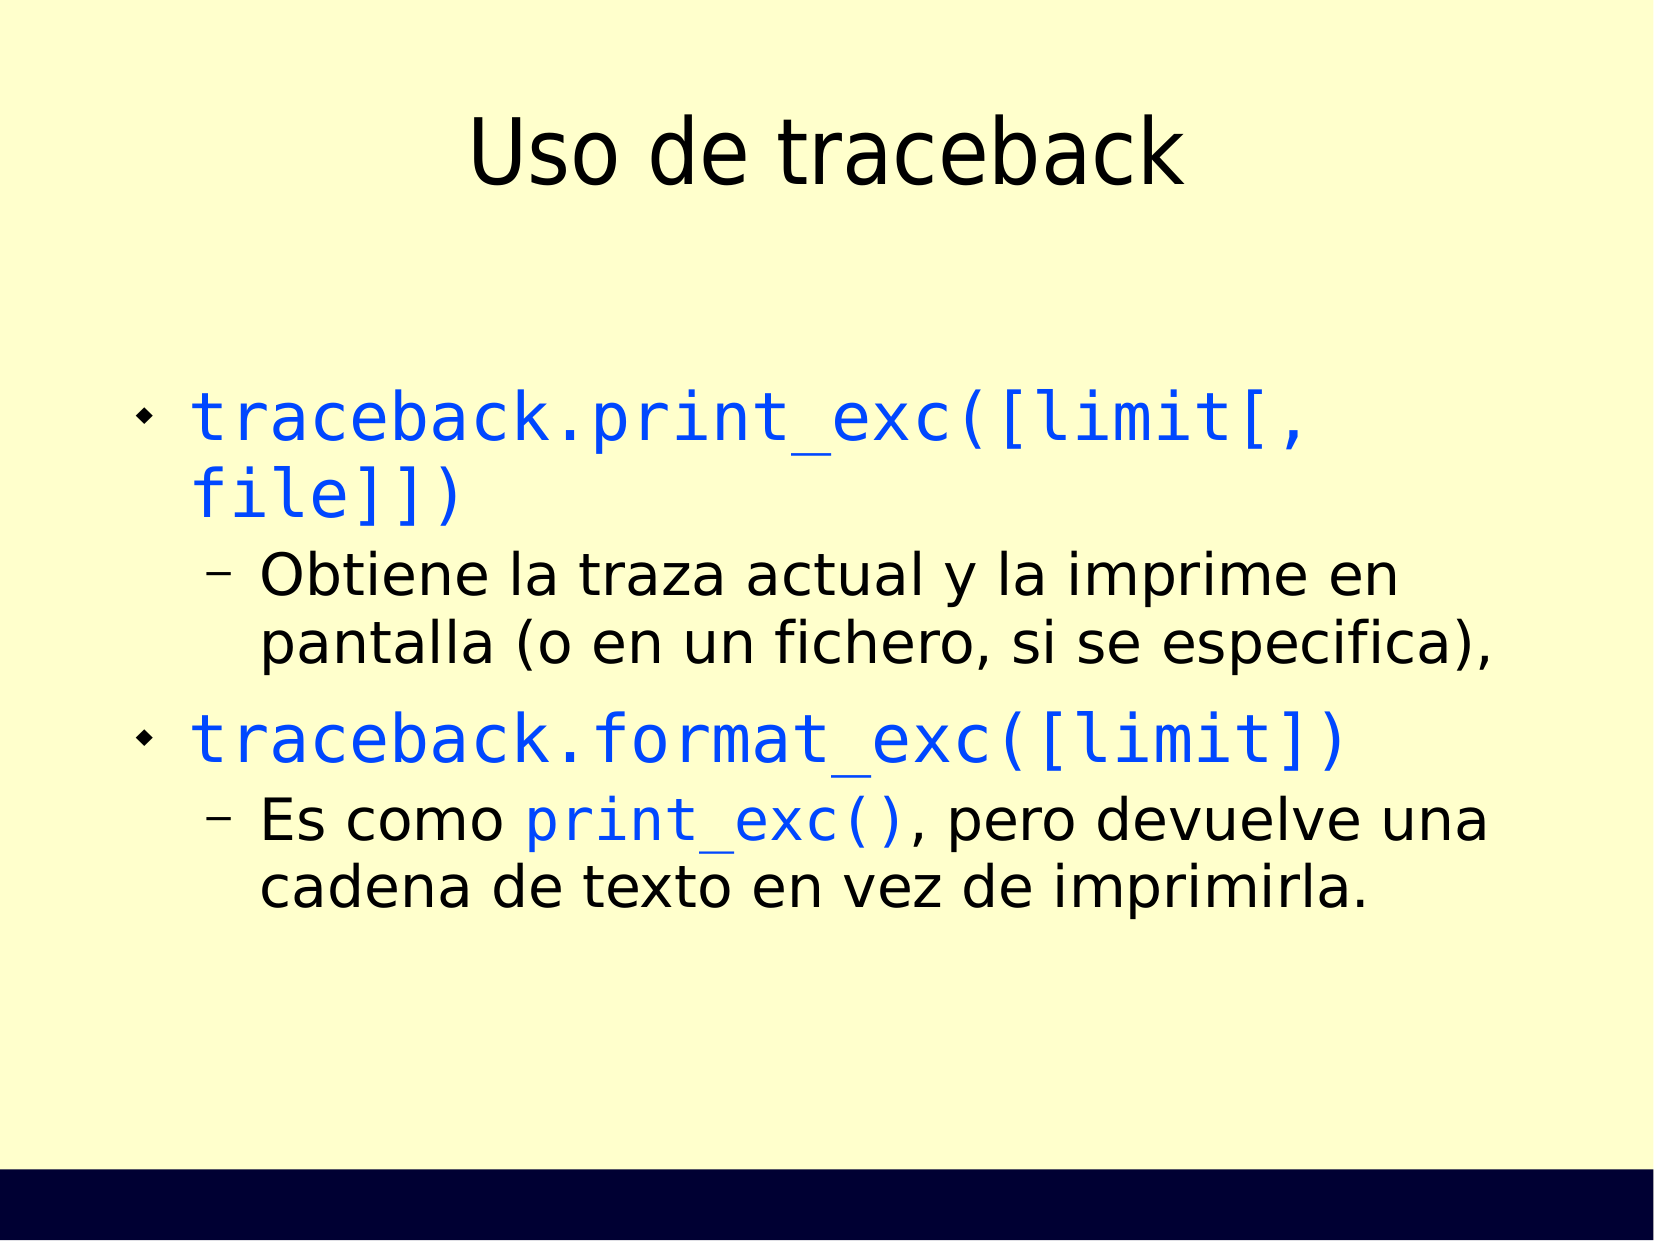

# Uso de traceback
traceback.print_exc([limit[, file]])
Obtiene la traza actual y la imprime en pantalla (o en un fichero, si se especifica),
traceback.format_exc([limit])
Es como print_exc(), pero devuelve una cadena de texto en vez de imprimirla.